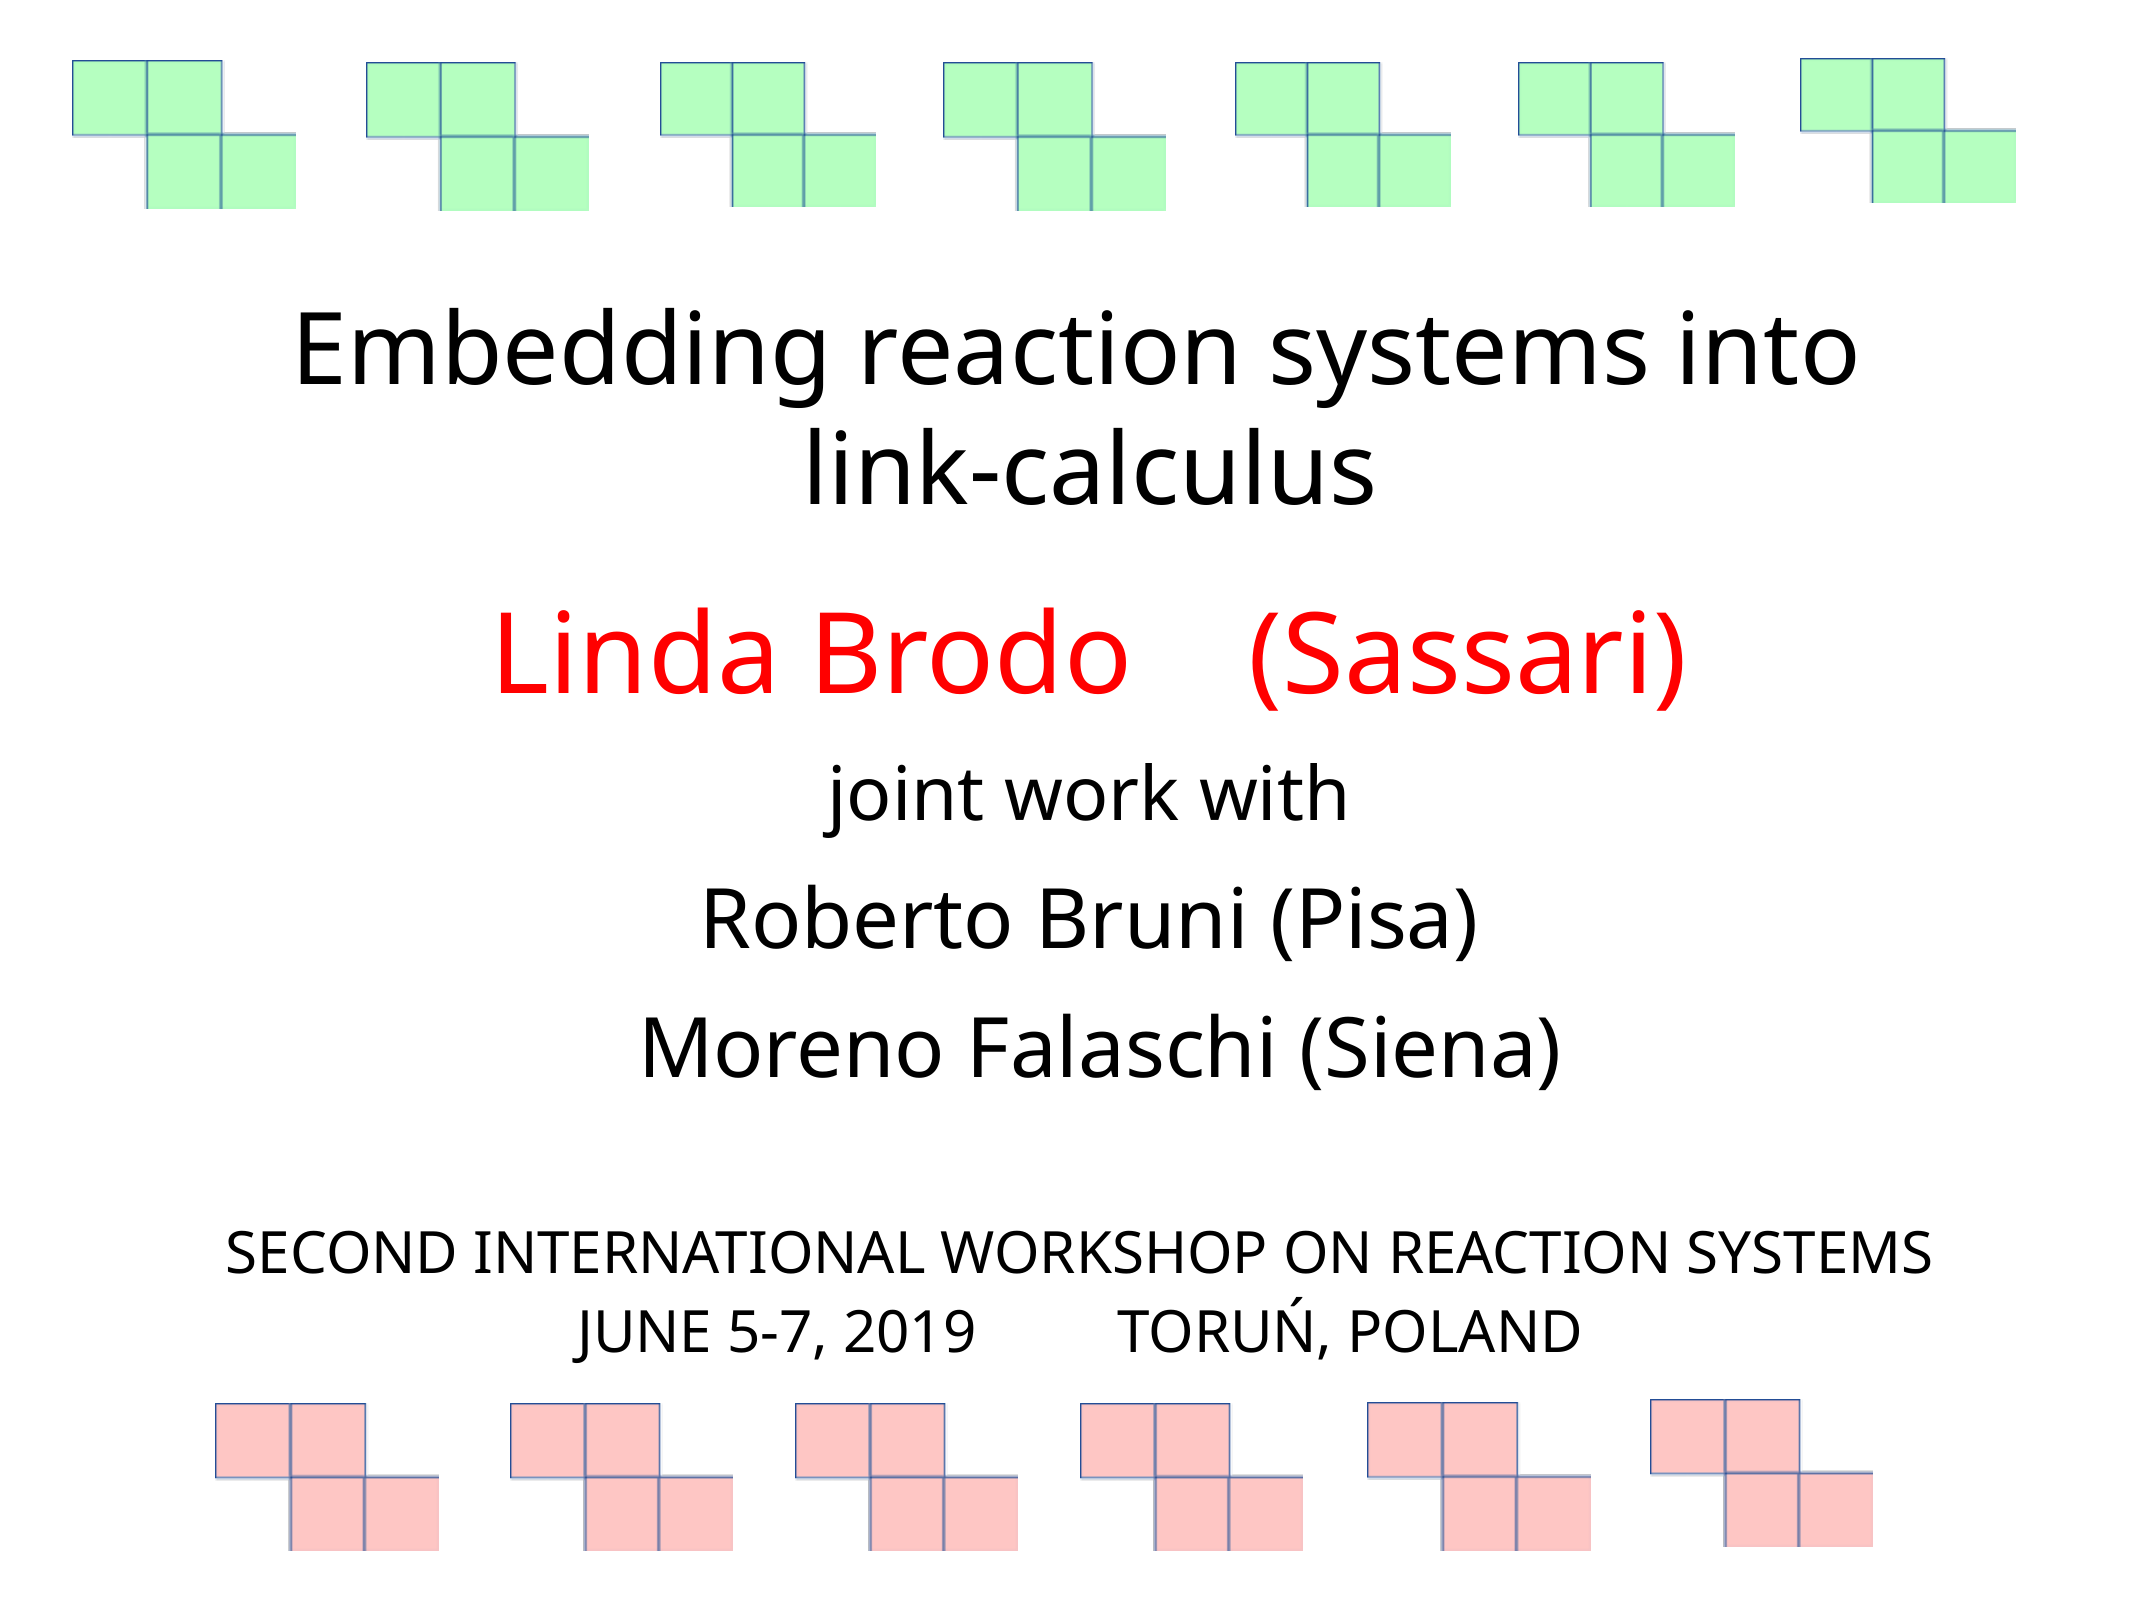

# Embedding reaction systems into link-calculus
Linda Brodo (Sassari)
joint work with
Roberto Bruni (Pisa)
 Moreno Falaschi (Siena)
SECOND INTERNATIONAL WORKSHOP ON REACTION SYSTEMS
JUNE 5-7, 2019		 TORUŃ, POLAND
1